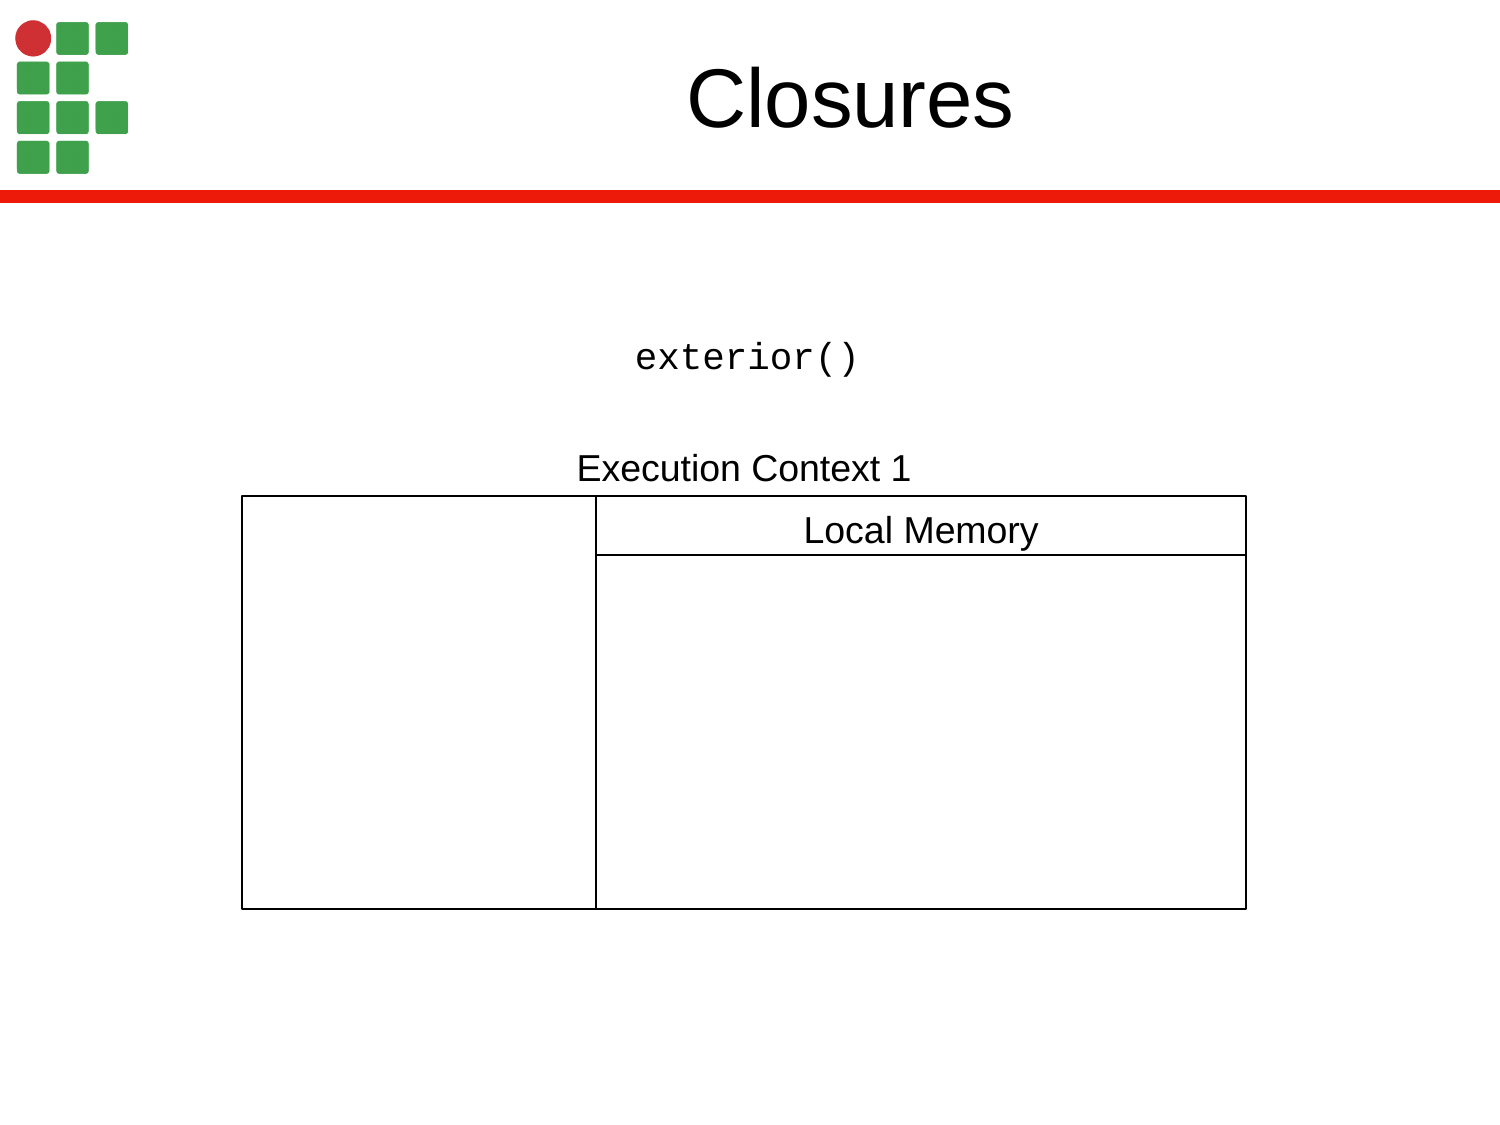

# Closures
exterior()
Execution Context 1
Local Memory